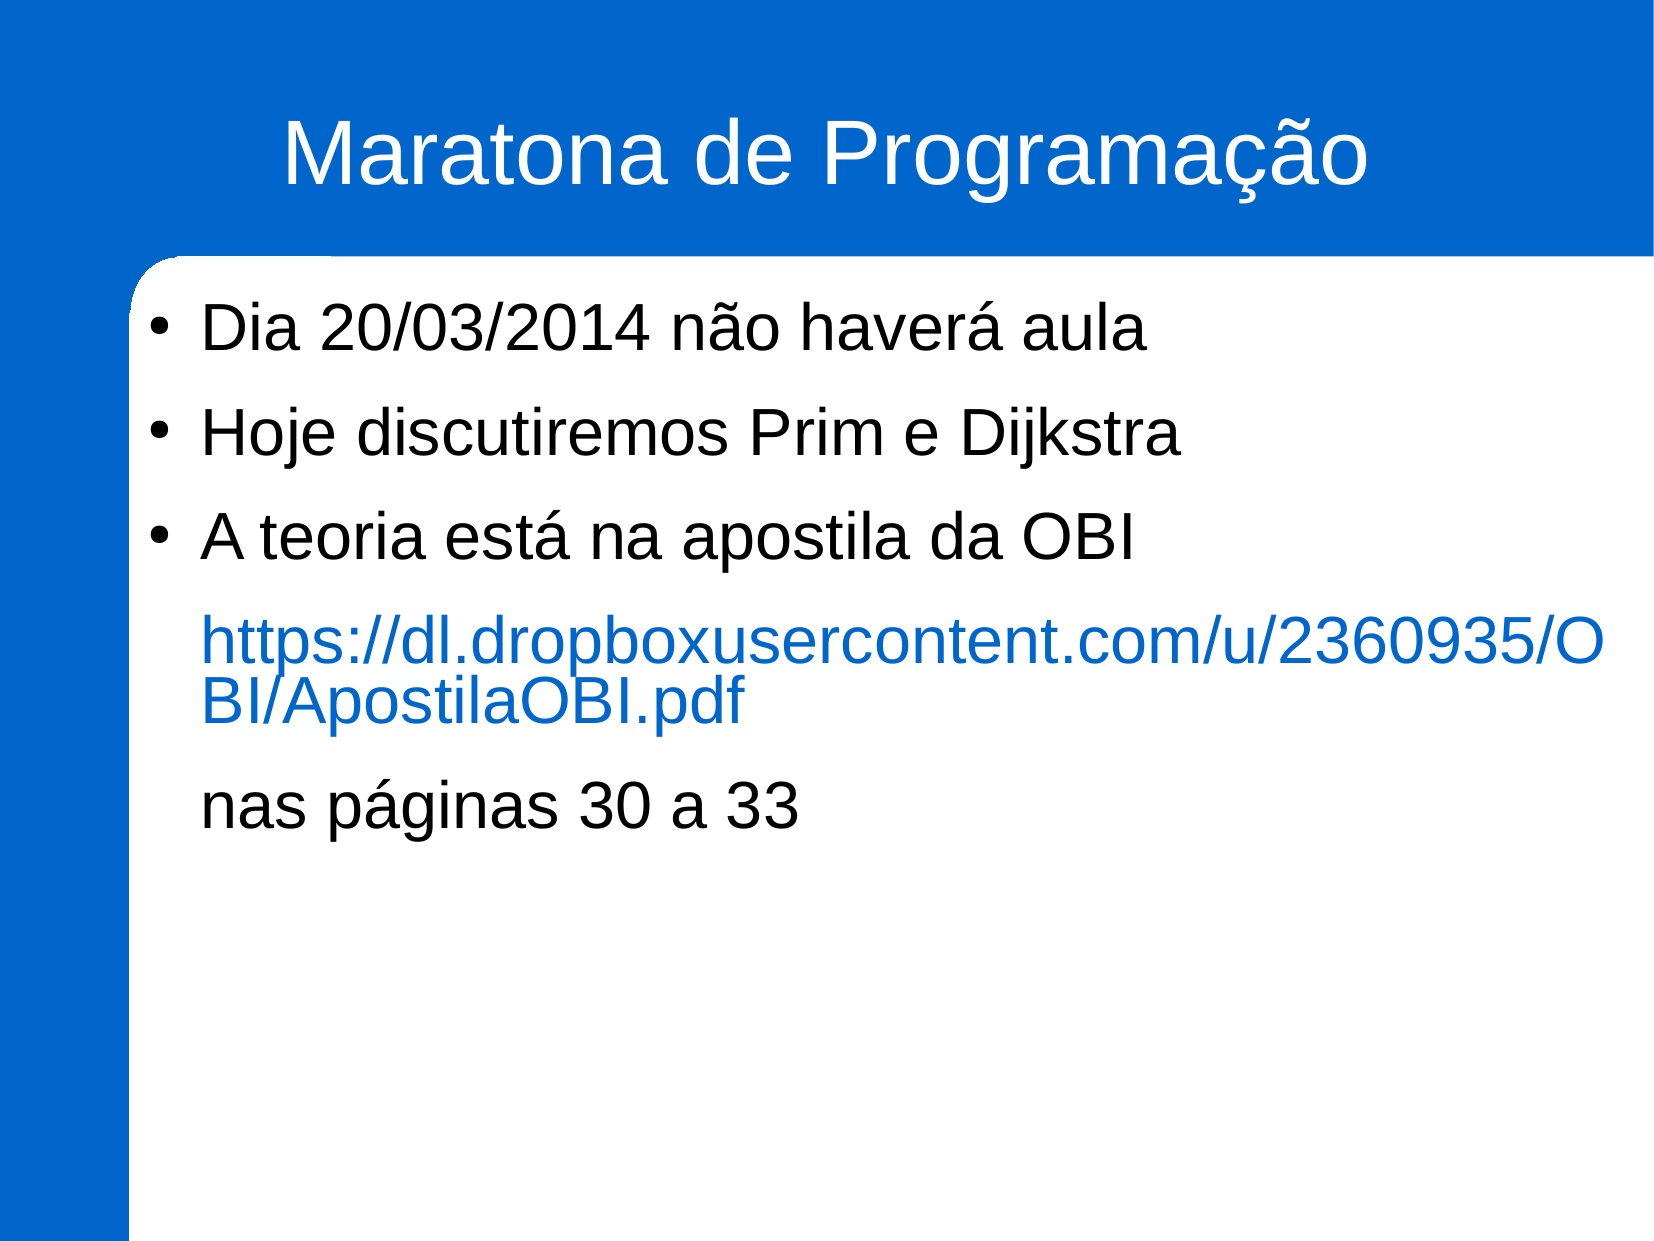

# Maratona de Programação
Dia 20/03/2014 não haverá aula
Hoje discutiremos Prim e Dijkstra
A teoria está na apostila da OBI
https://dl.dropboxusercontent.com/u/2360935/OBI/ApostilaOBI.pdf
nas páginas 30 a 33